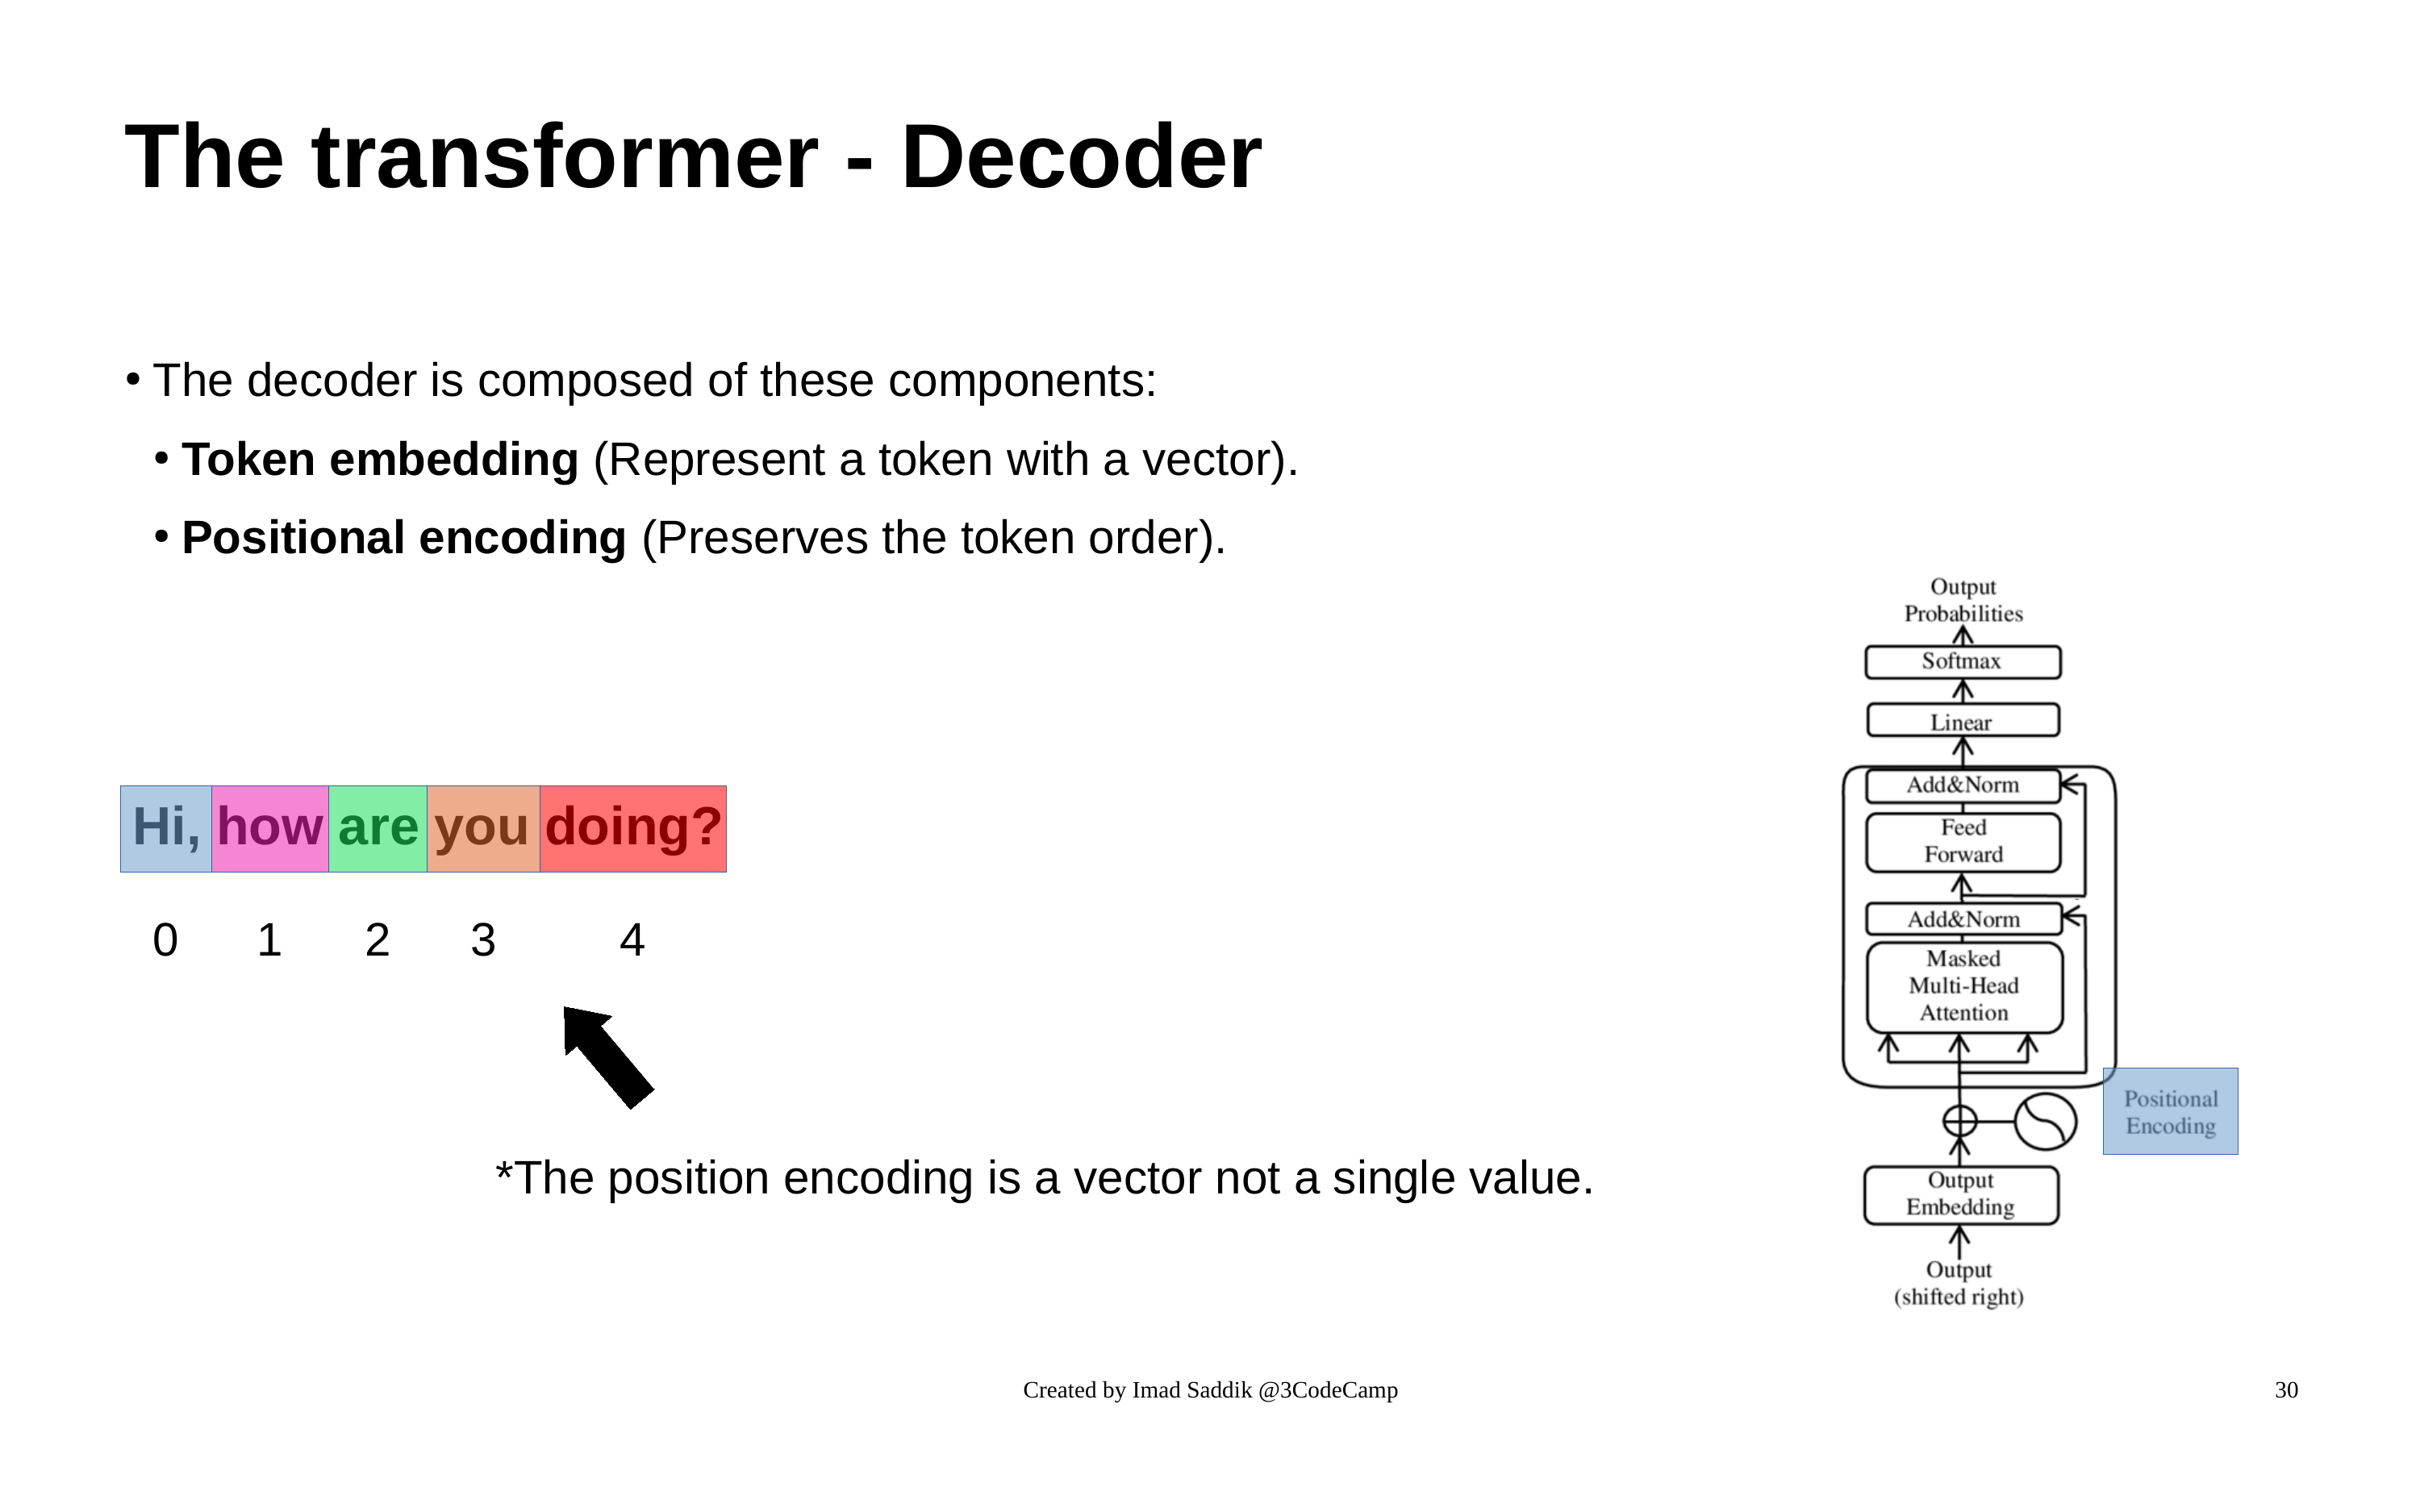

The transformer - Decoder
The decoder is composed of these components:
Token embedding (Represent a token with a vector).
Positional encoding (Preserves the token order).
Hi, how are you doing?
0
1
2
3
4
*The position encoding is a vector not a single value.
Created by Imad Saddik @3CodeCamp
30